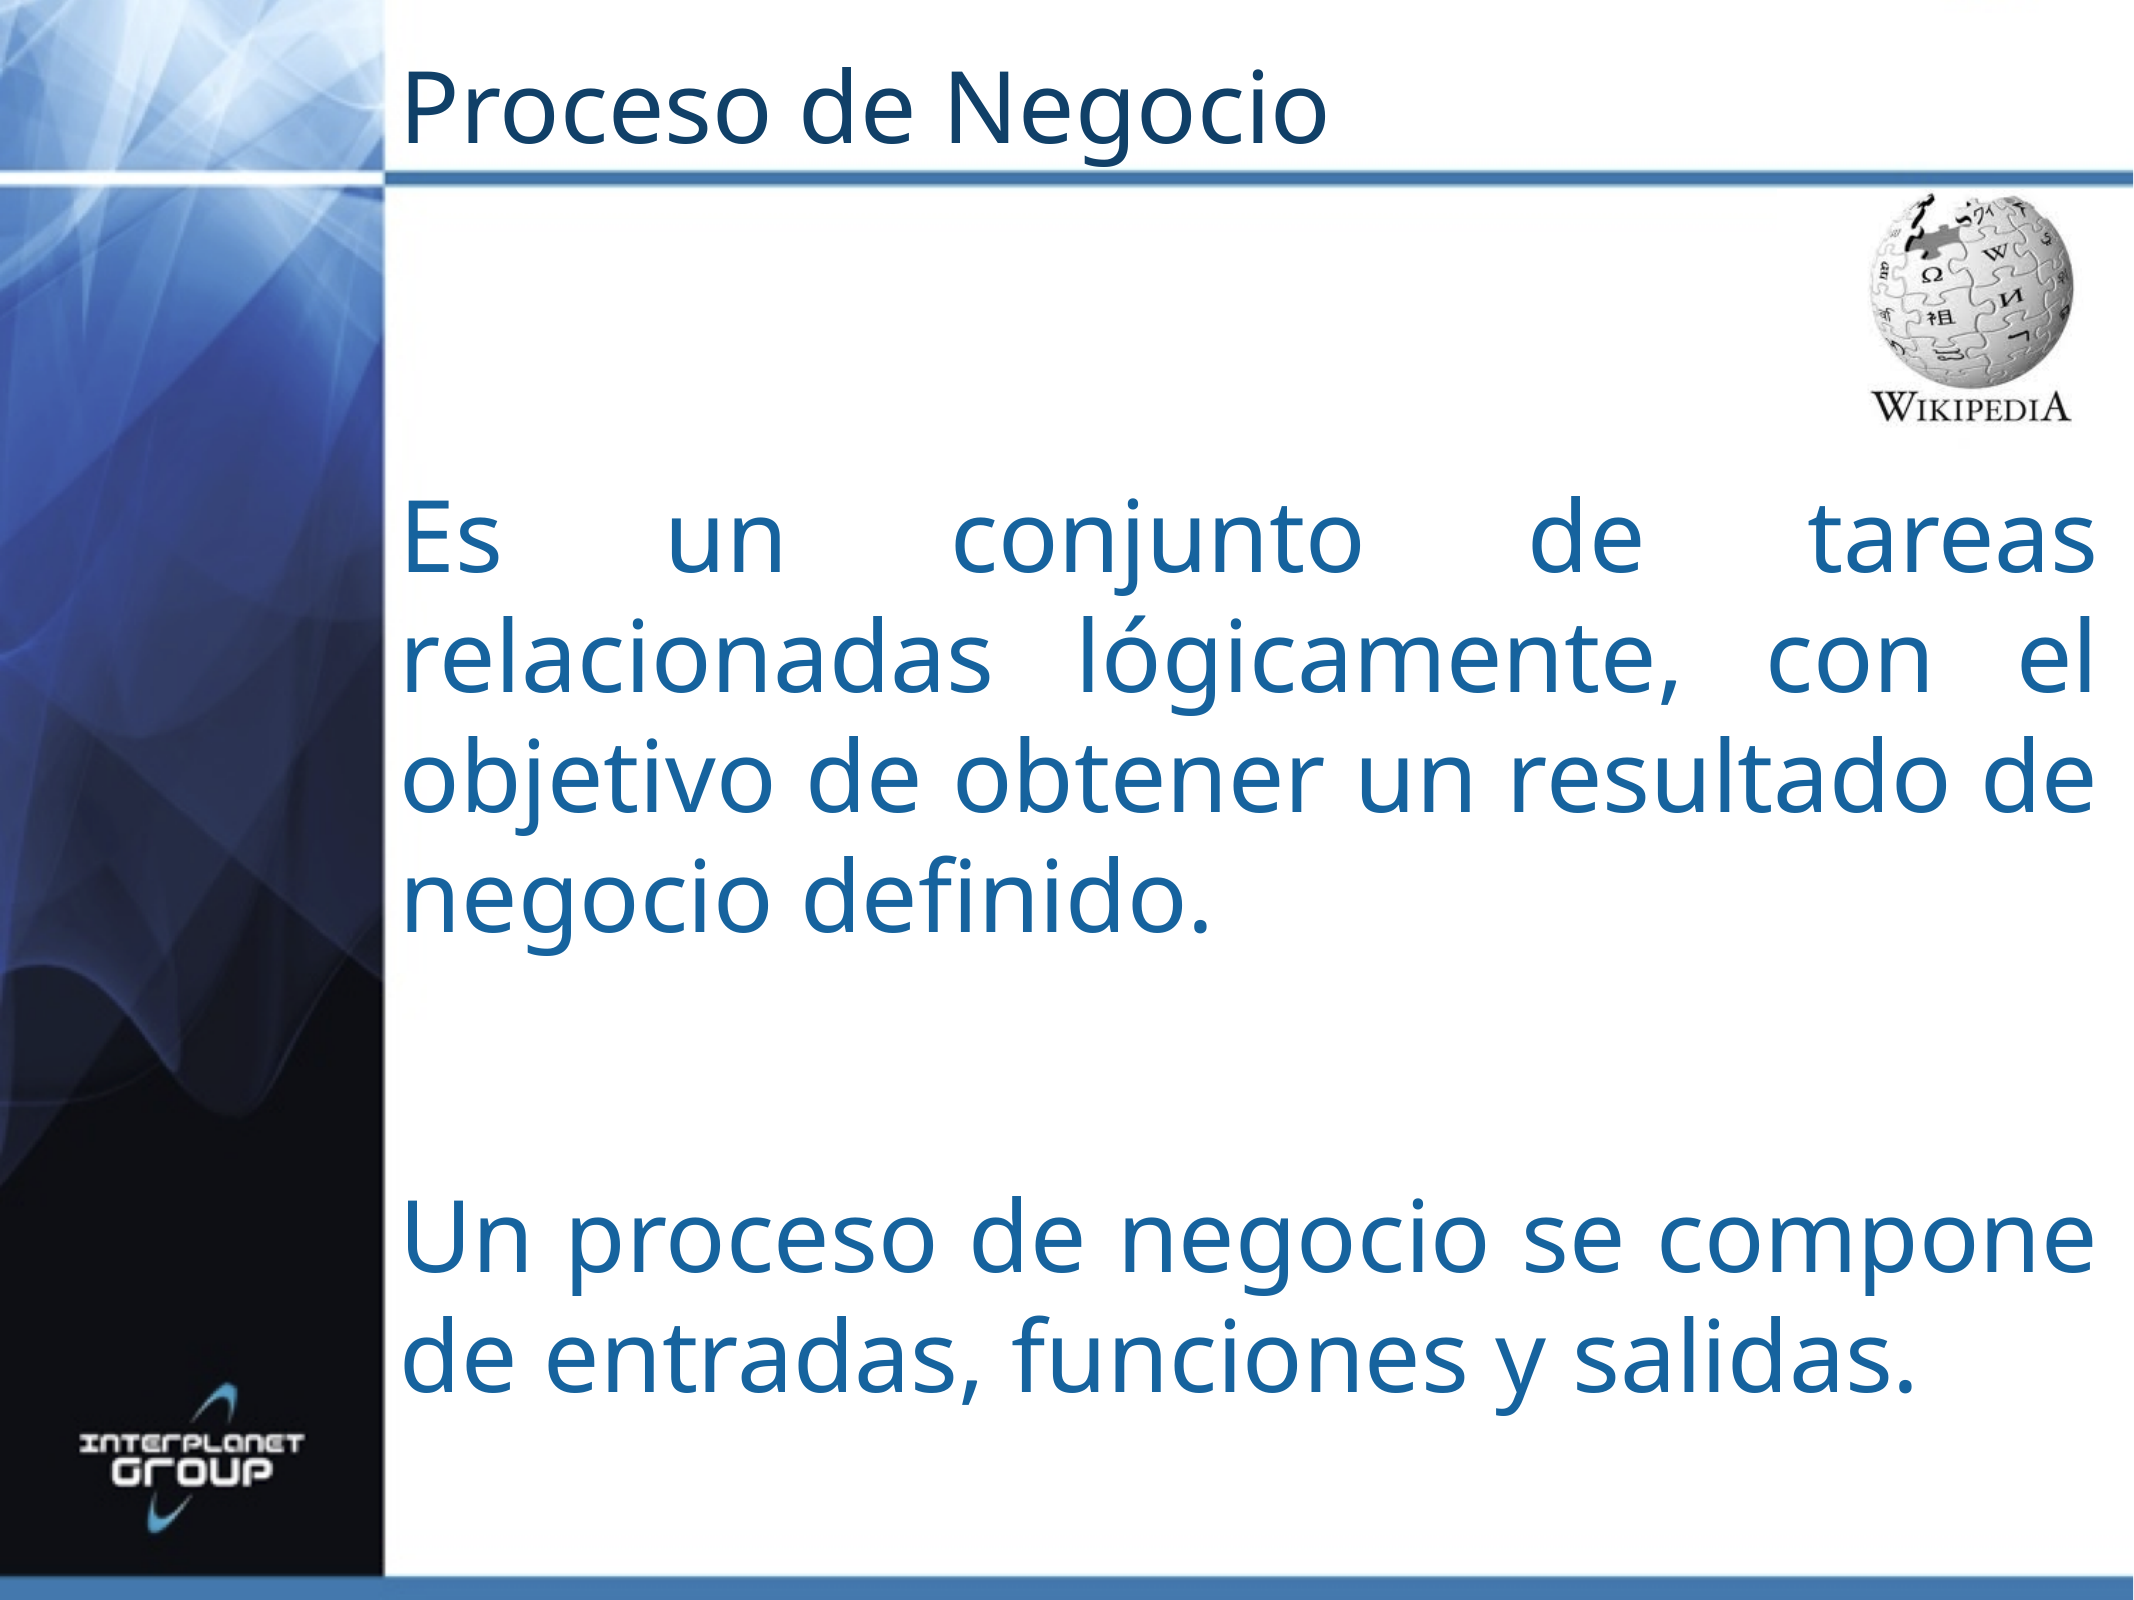

# Proceso de Negocio
Es un conjunto de tareas relacionadas lógicamente, con el objetivo de obtener un resultado de negocio definido.
Un proceso de negocio se compone de entradas, funciones y salidas.